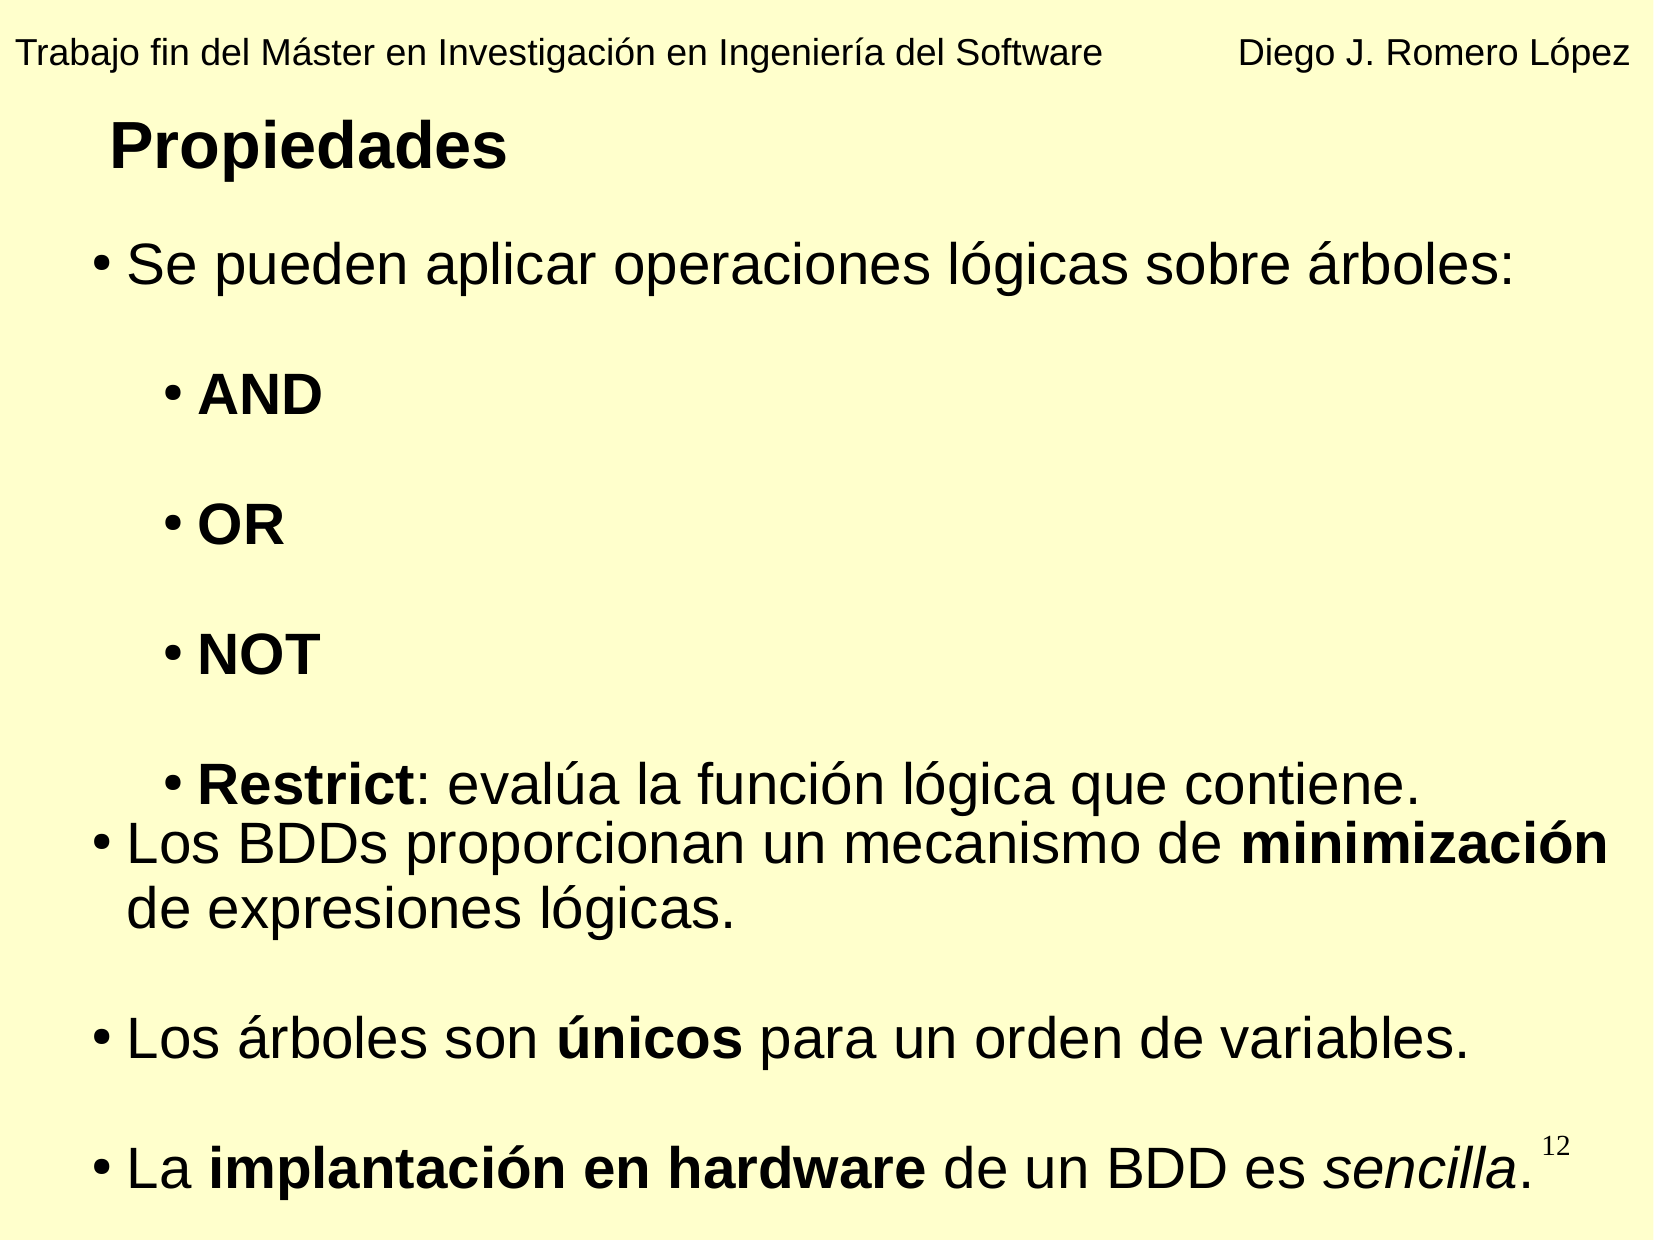

Propiedades
Se pueden aplicar operaciones lógicas sobre árboles:
AND
OR
NOT
Restrict: evalúa la función lógica que contiene.
Los BDDs proporcionan un mecanismo de minimización de expresiones lógicas.
Los árboles son únicos para un orden de variables.
La implantación en hardware de un BDD es sencilla.
12